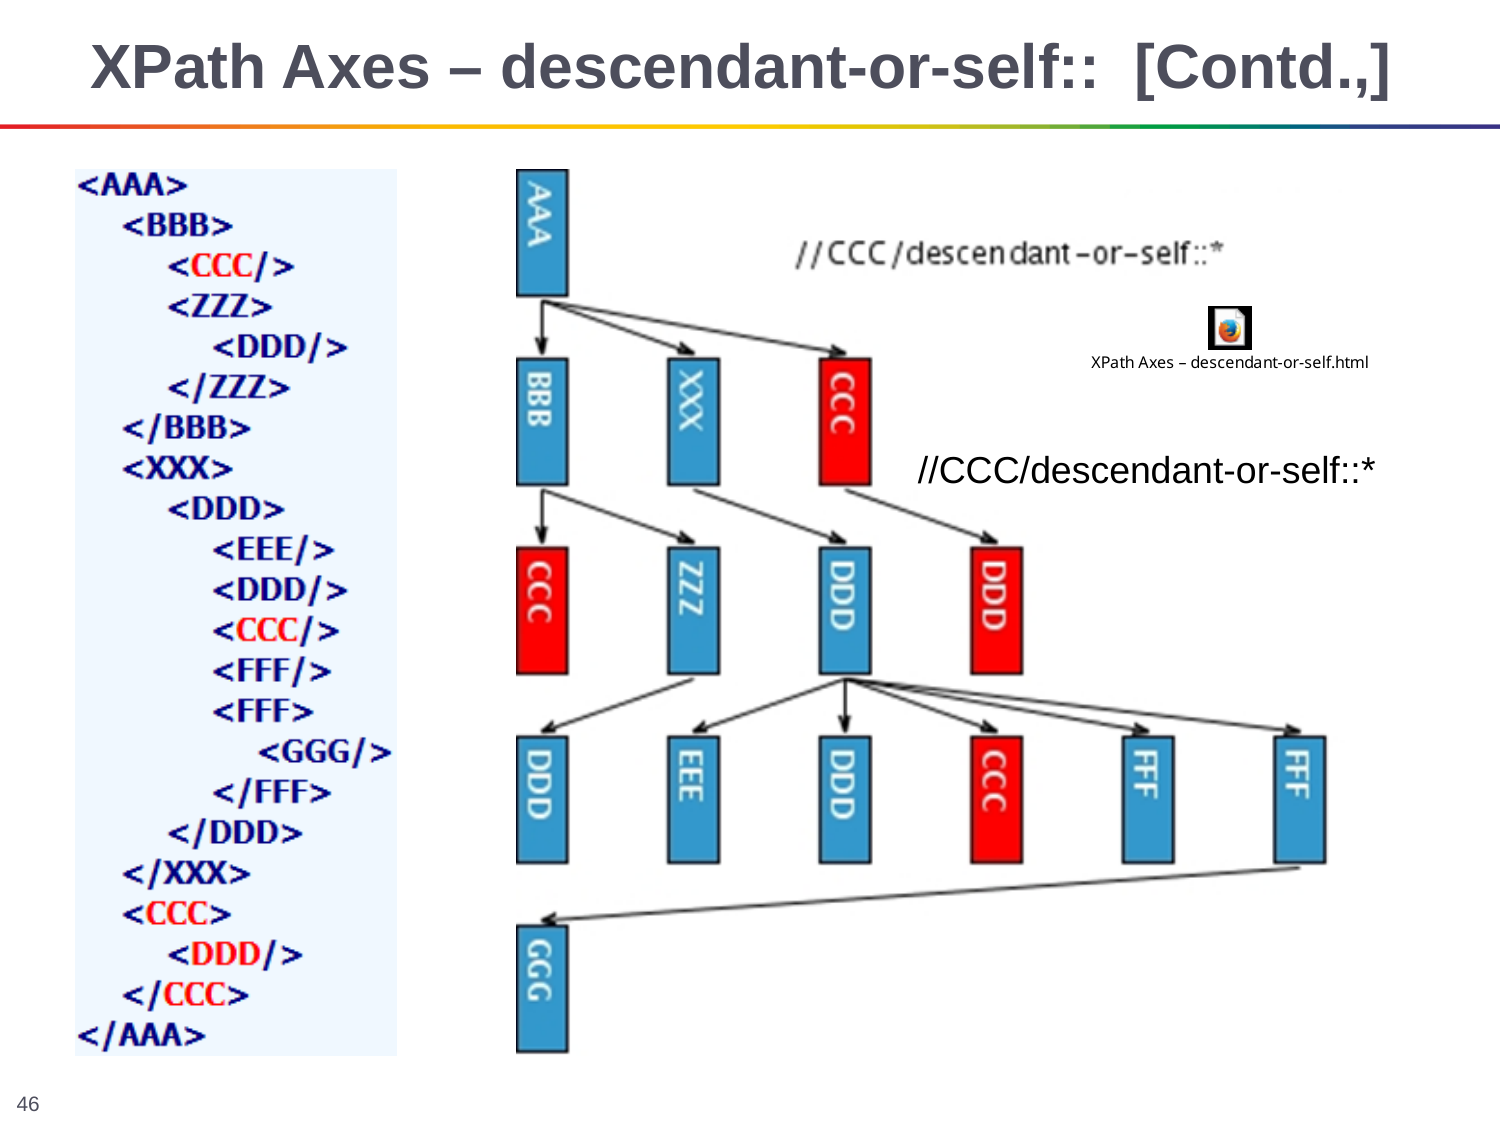

# XPath Axes – descendant-or-self:: [Contd.,]
//CCC/descendant-or-self::*